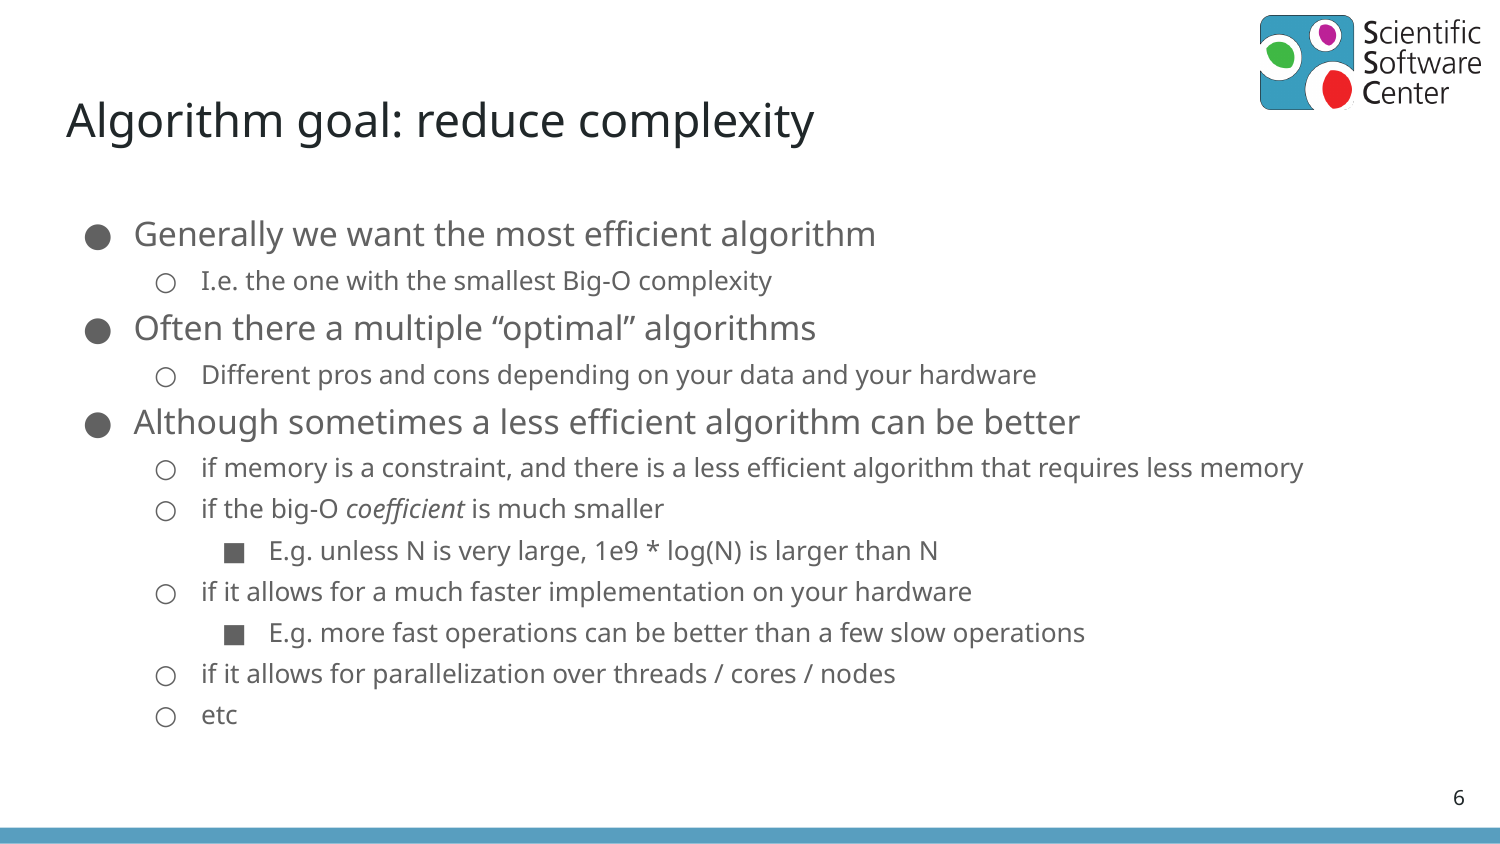

# Algorithm goal: reduce complexity
Generally we want the most efficient algorithm
I.e. the one with the smallest Big-O complexity
Often there a multiple “optimal” algorithms
Different pros and cons depending on your data and your hardware
Although sometimes a less efficient algorithm can be better
if memory is a constraint, and there is a less efficient algorithm that requires less memory
if the big-O coefficient is much smaller
E.g. unless N is very large, 1e9 * log(N) is larger than N
if it allows for a much faster implementation on your hardware
E.g. more fast operations can be better than a few slow operations
if it allows for parallelization over threads / cores / nodes
etc